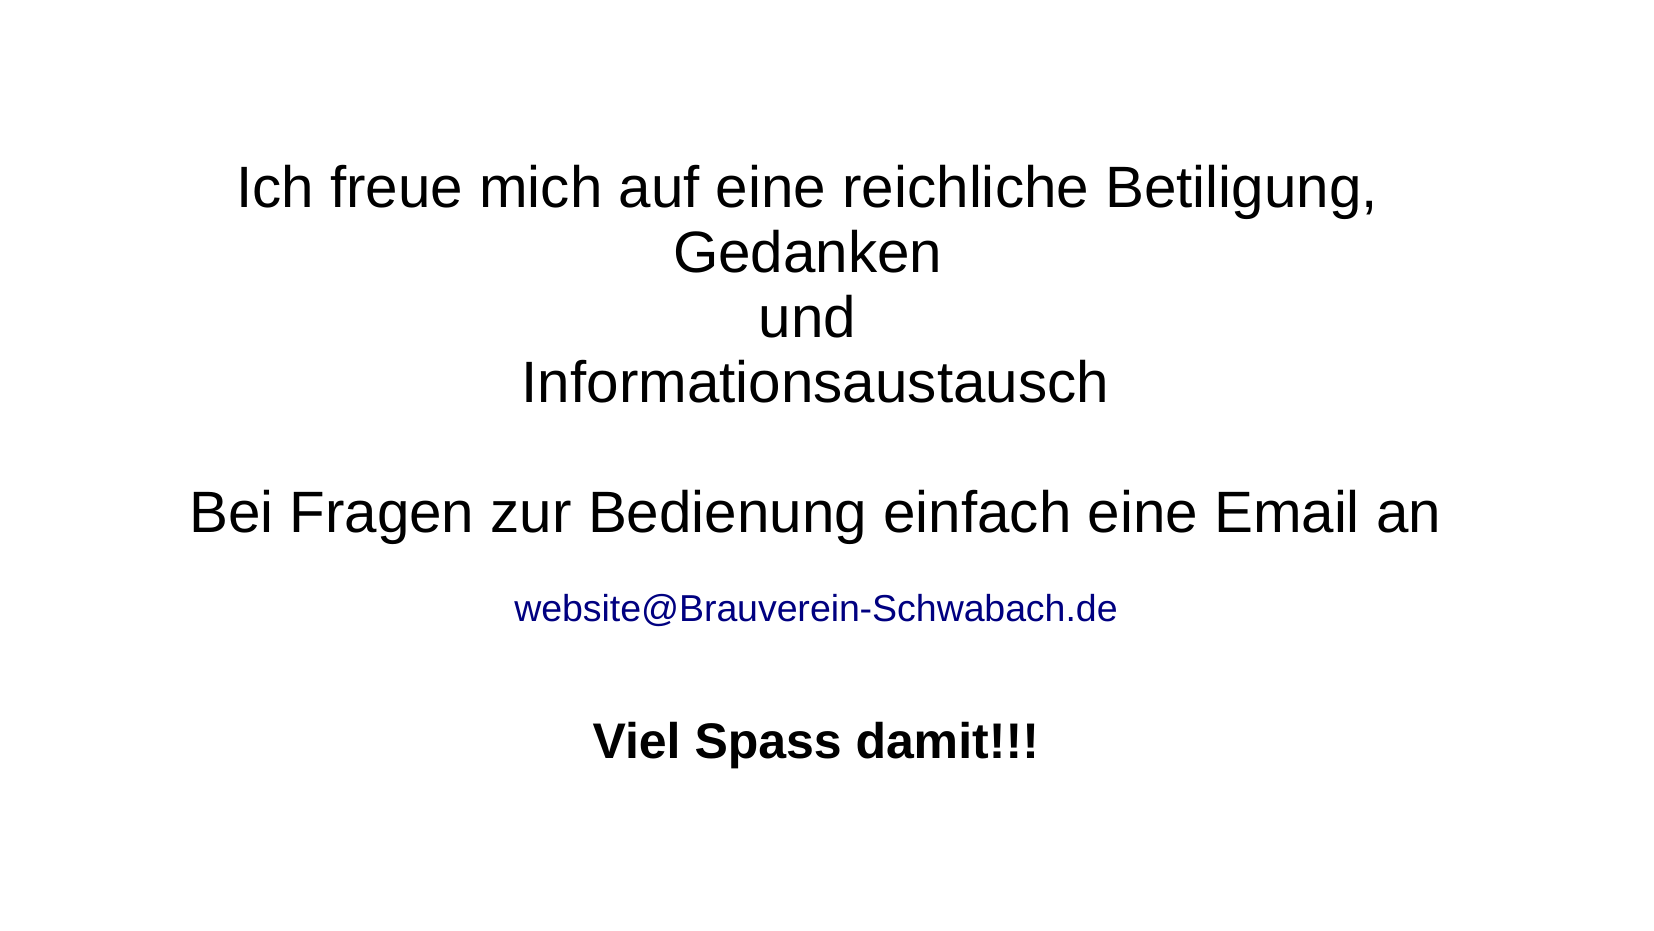

Ich freue mich auf eine reichliche Betiligung,
Gedanken
und
Informationsaustausch
Bei Fragen zur Bedienung einfach eine Email an
website@Brauverein-Schwabach.de
Viel Spass damit!!!